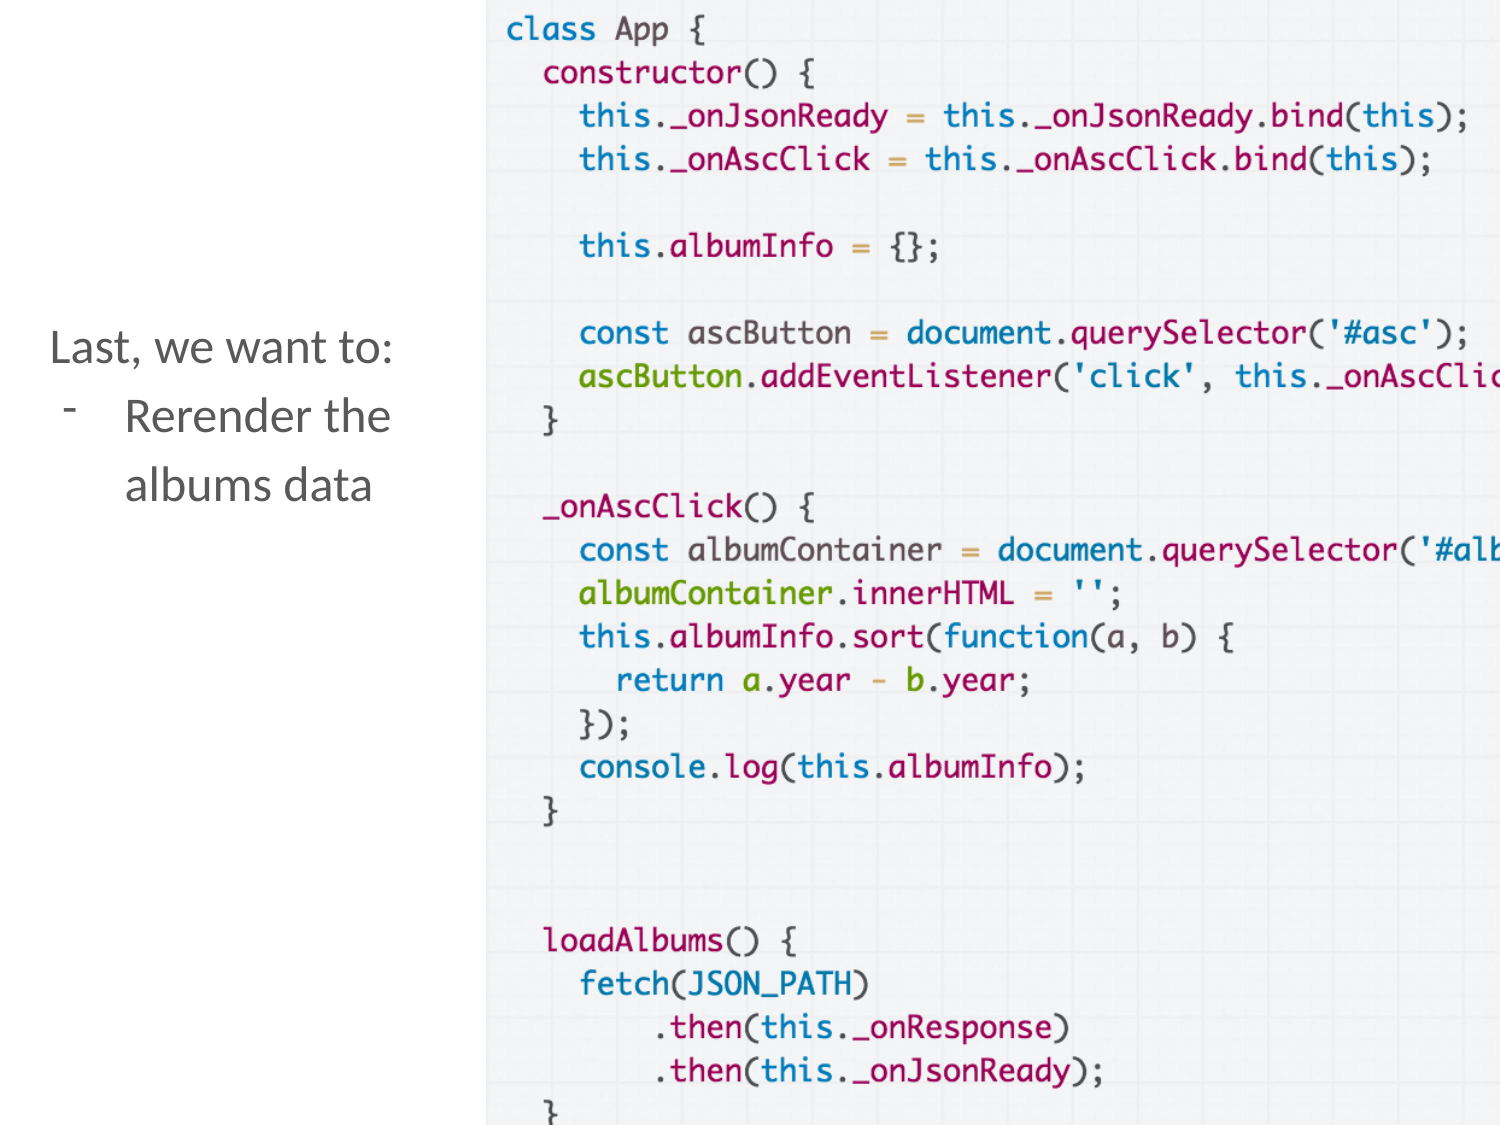

# Last, we want to:
Rerender the albums data